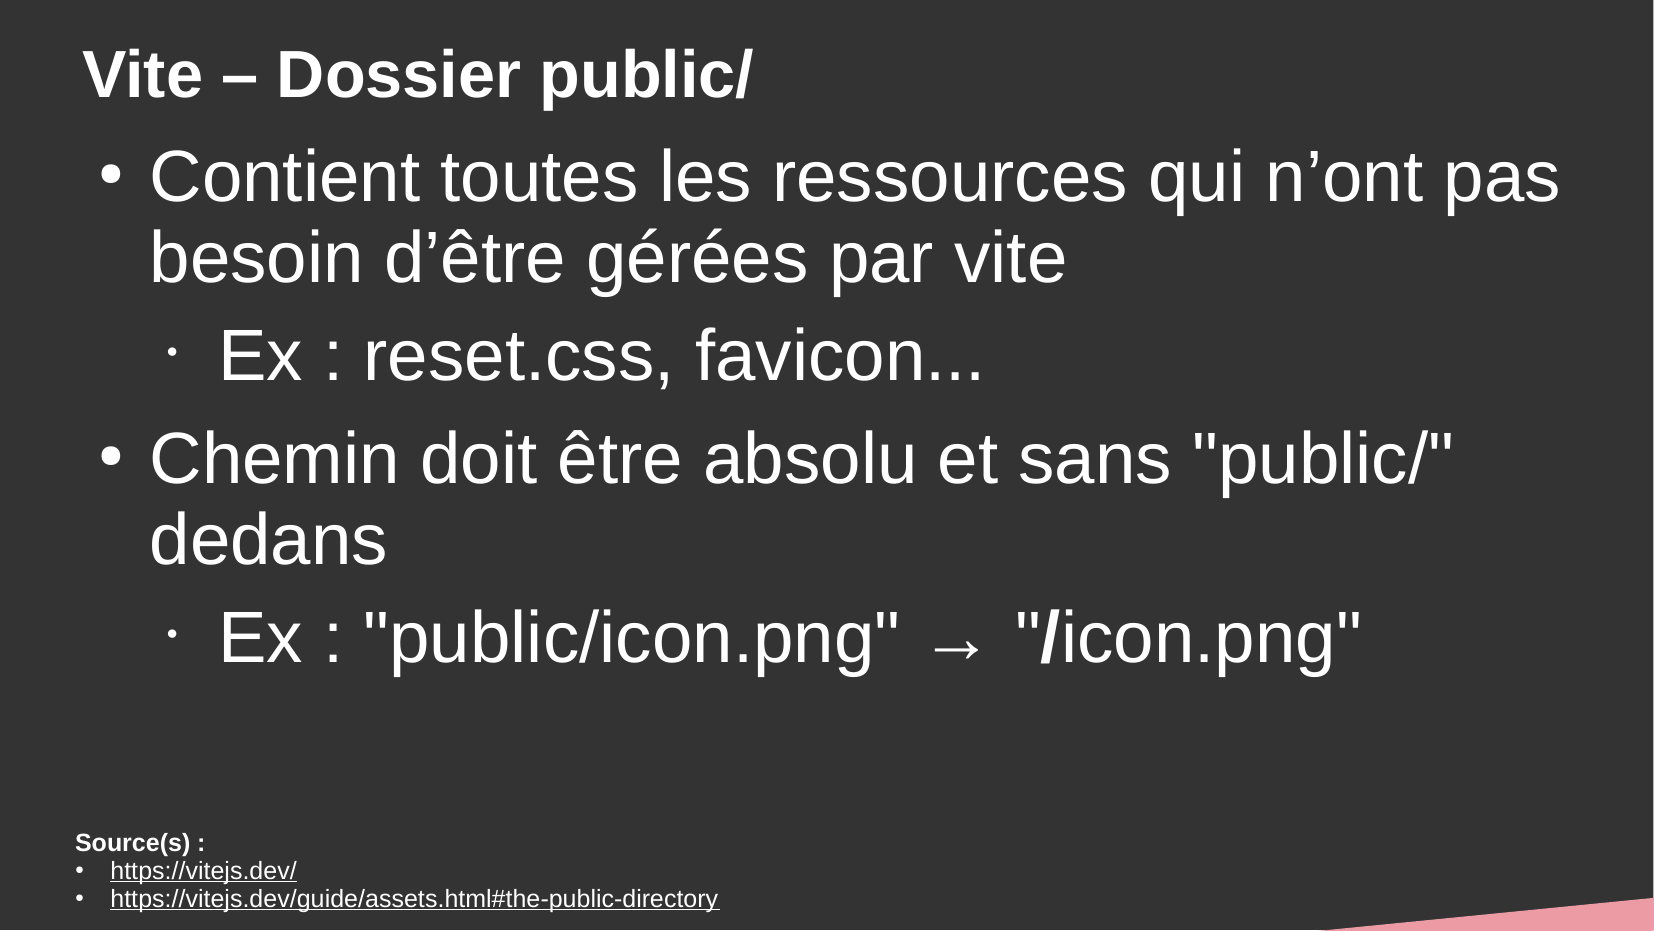

# Vite – Dossier public/
Contient toutes les ressources qui n’ont pas besoin d’être gérées par vite
Ex : reset.css, favicon...
Chemin doit être absolu et sans "public/" dedans
Ex : "public/icon.png" → "/icon.png"
Source(s) :
https://vitejs.dev/
https://vitejs.dev/guide/assets.html#the-public-directory